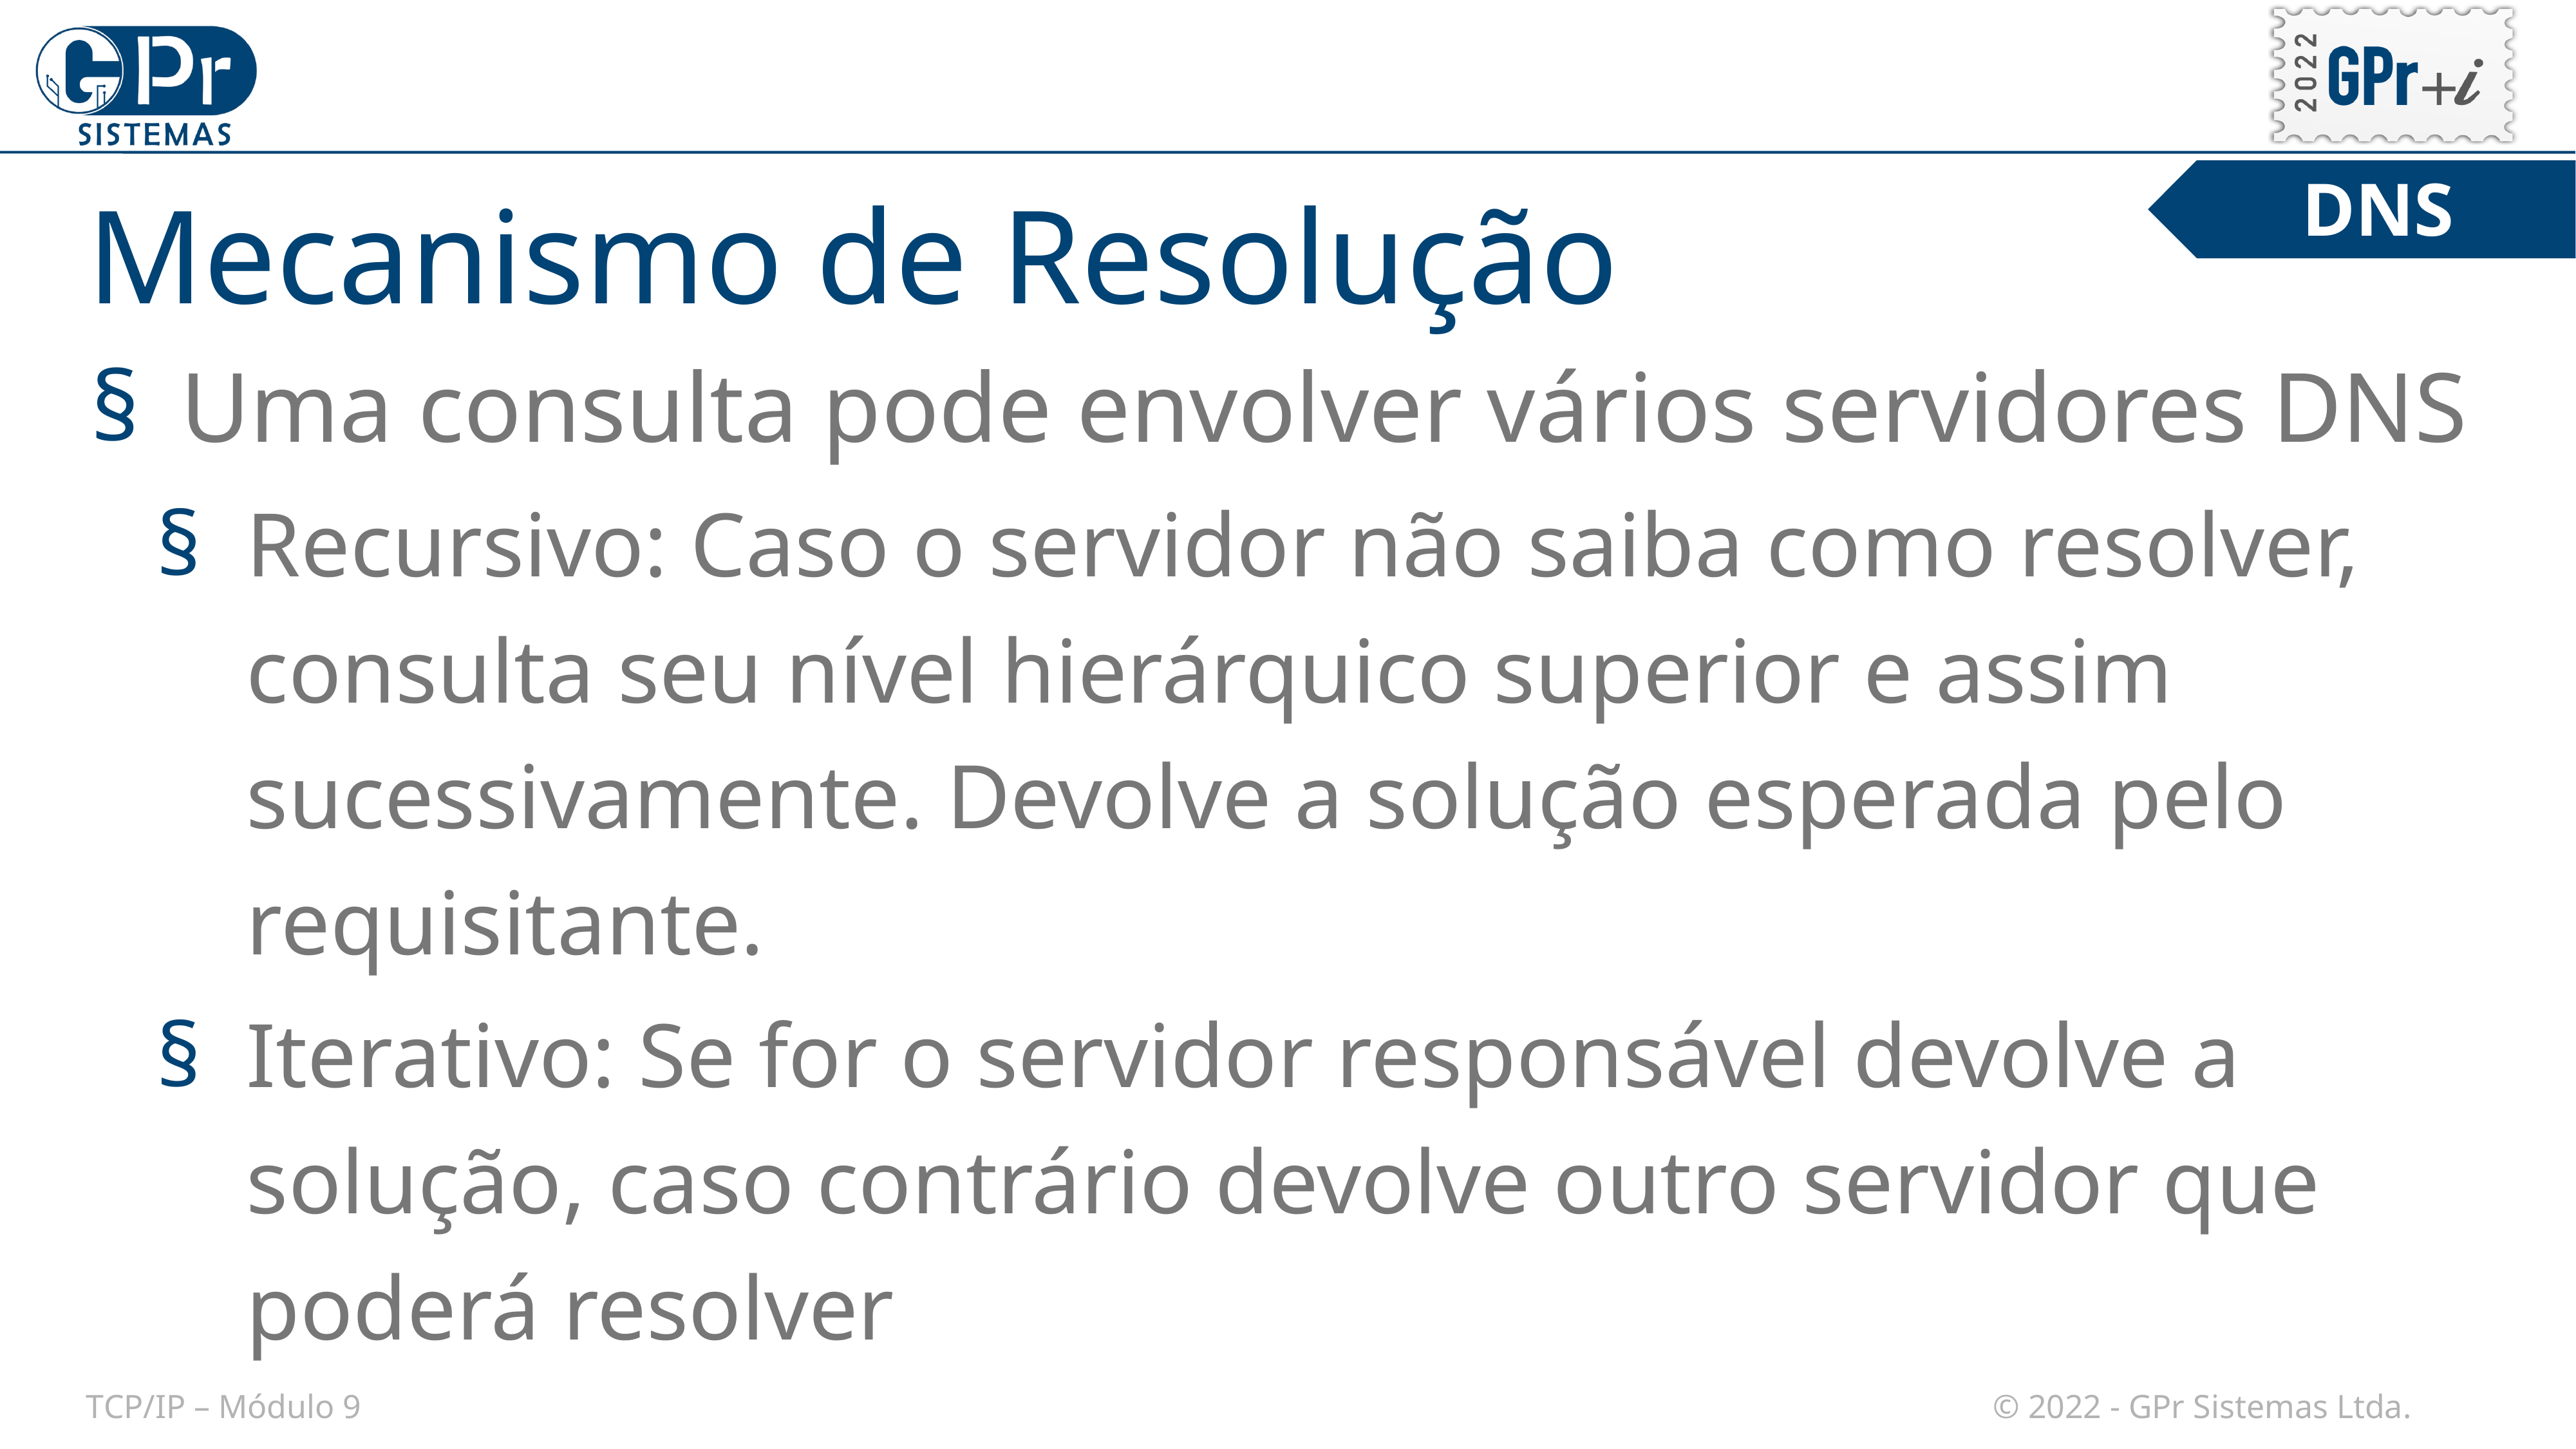

DNS
Mecanismo de Resolução
# Uma consulta pode envolver vários servidores DNS
Recursivo: Caso o servidor não saiba como resolver, consulta seu nível hierárquico superior e assim sucessivamente. Devolve a solução esperada pelo requisitante.
Iterativo: Se for o servidor responsável devolve a solução, caso contrário devolve outro servidor que poderá resolver